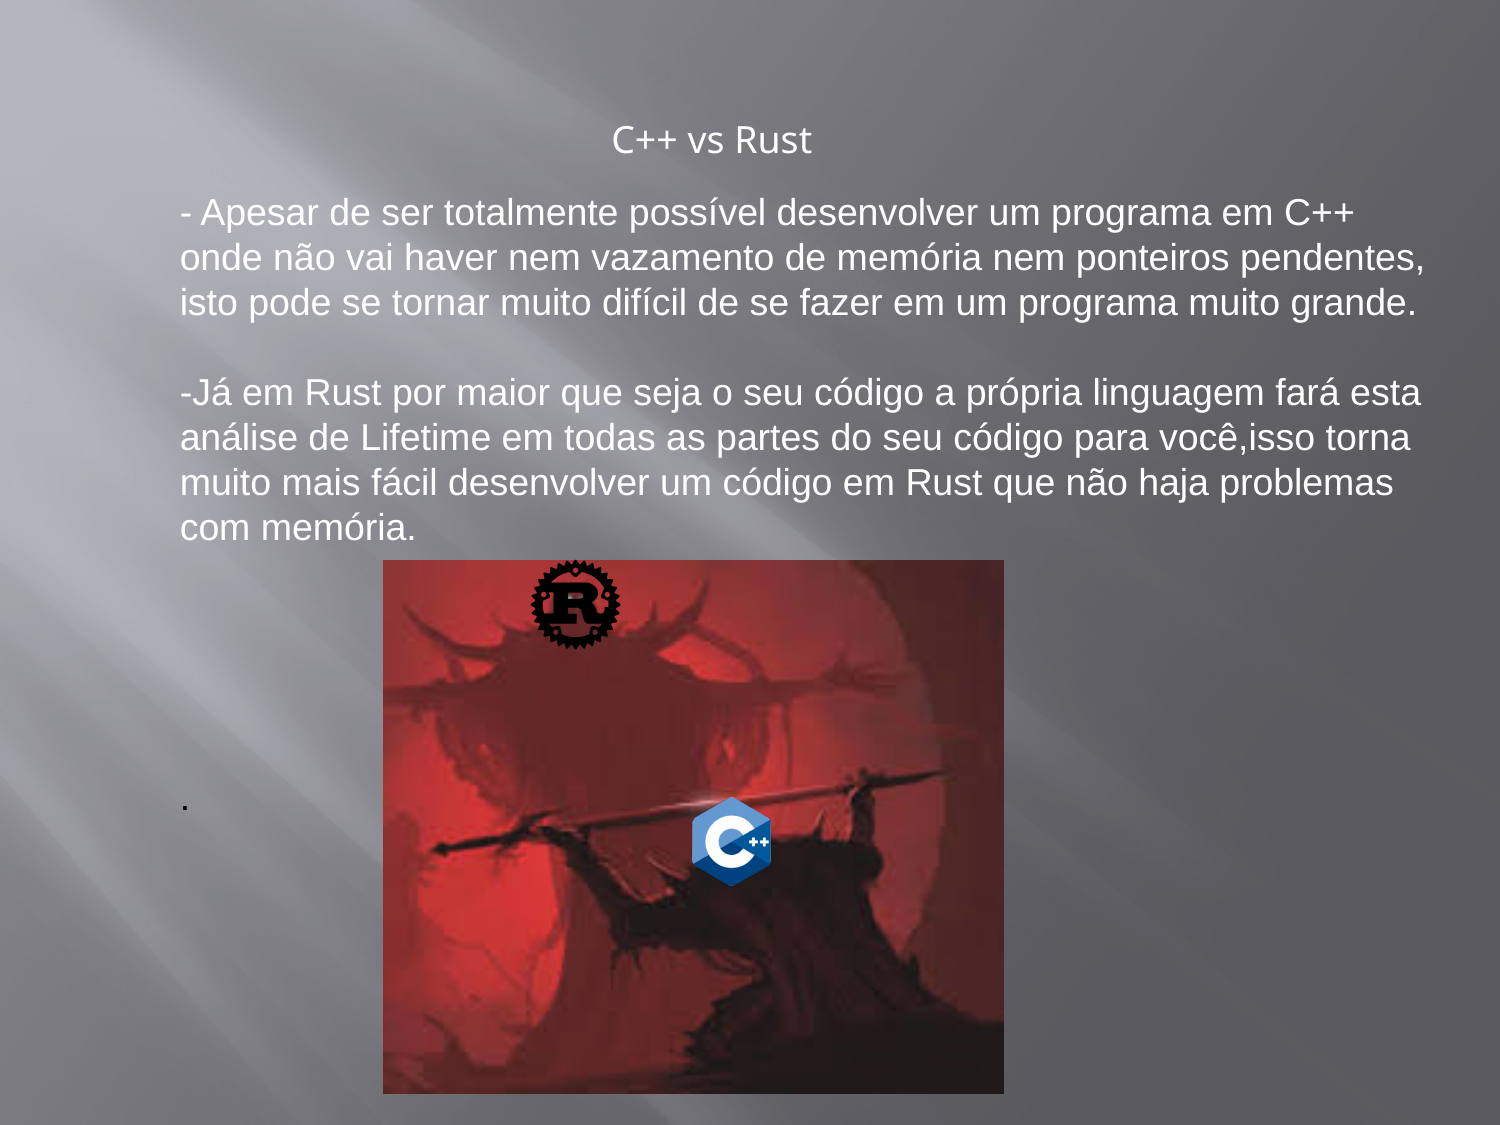

C++ vs Rust
- Apesar de ser totalmente possível desenvolver um programa em C++
onde não vai haver nem vazamento de memória nem ponteiros pendentes,
isto pode se tornar muito difícil de se fazer em um programa muito grande.
-Já em Rust por maior que seja o seu código a própria linguagem fará esta
análise de Lifetime em todas as partes do seu código para você,isso torna
muito mais fácil desenvolver um código em Rust que não haja problemas
com memória.
.